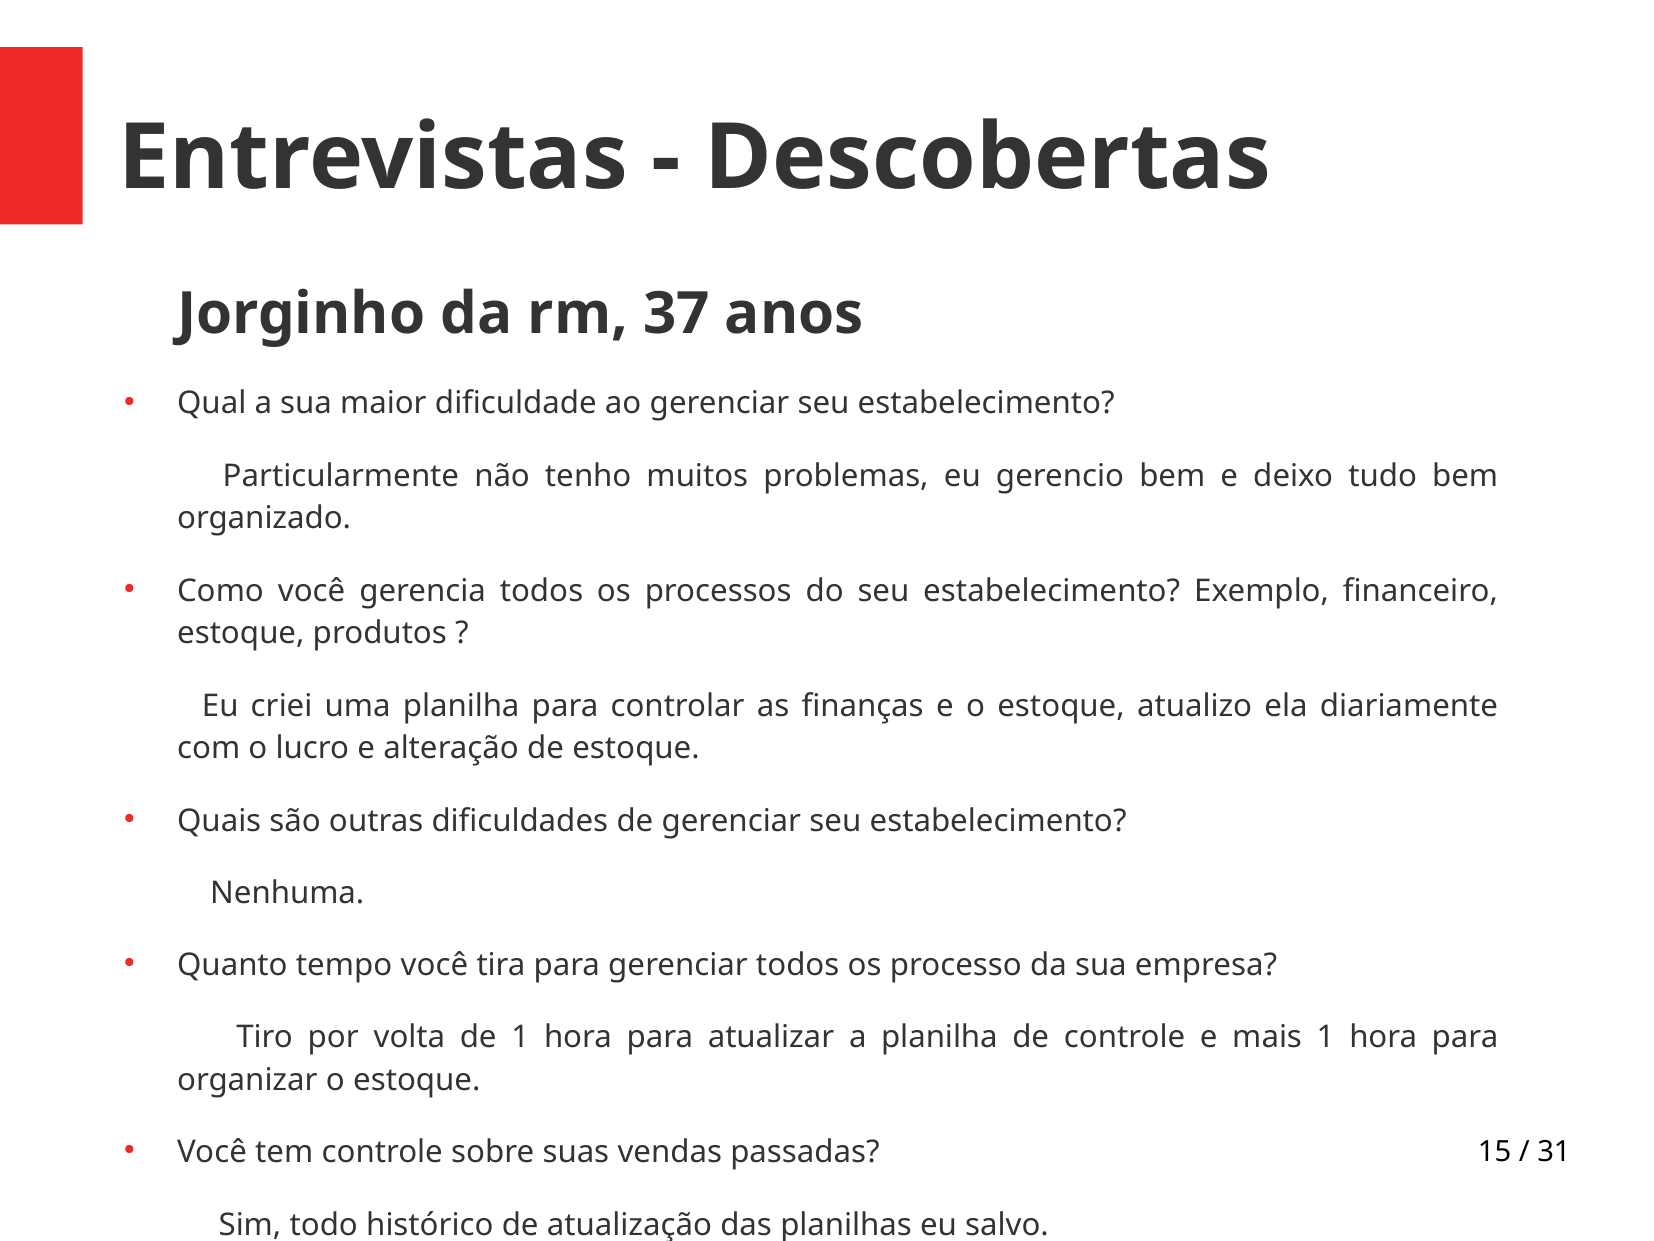

# Entrevistas - Descobertas
Jorginho da rm, 37 anos
Qual a sua maior dificuldade ao gerenciar seu estabelecimento?
 Particularmente não tenho muitos problemas, eu gerencio bem e deixo tudo bem organizado.
Como você gerencia todos os processos do seu estabelecimento? Exemplo, financeiro, estoque, produtos ?
 Eu criei uma planilha para controlar as finanças e o estoque, atualizo ela diariamente com o lucro e alteração de estoque.
Quais são outras dificuldades de gerenciar seu estabelecimento?
 Nenhuma.
Quanto tempo você tira para gerenciar todos os processo da sua empresa?
 Tiro por volta de 1 hora para atualizar a planilha de controle e mais 1 hora para organizar o estoque.
Você tem controle sobre suas vendas passadas?
 Sim, todo histórico de atualização das planilhas eu salvo.
15